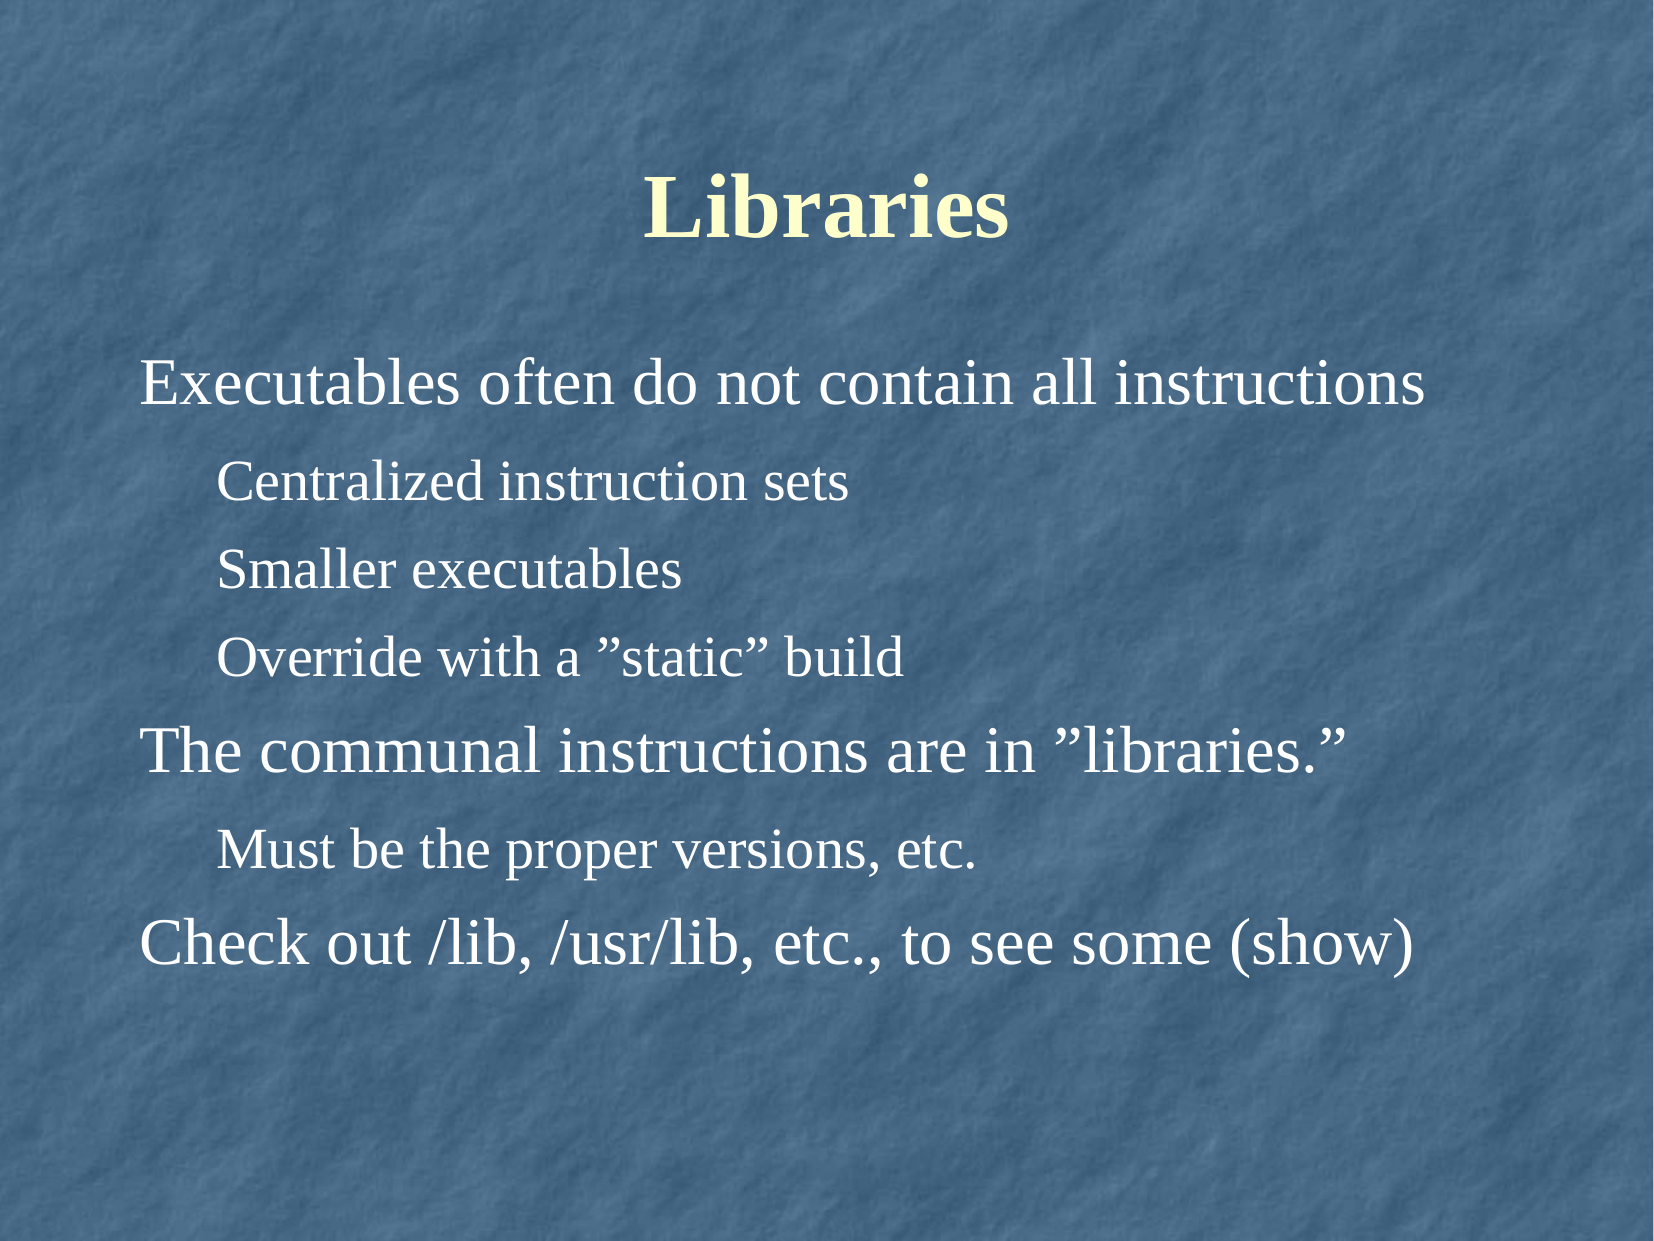

# Libraries
Executables often do not contain all instructions
Centralized instruction sets
Smaller executables
Override with a ”static” build
The communal instructions are in ”libraries.”
Must be the proper versions, etc.
Check out /lib, /usr/lib, etc., to see some (show)